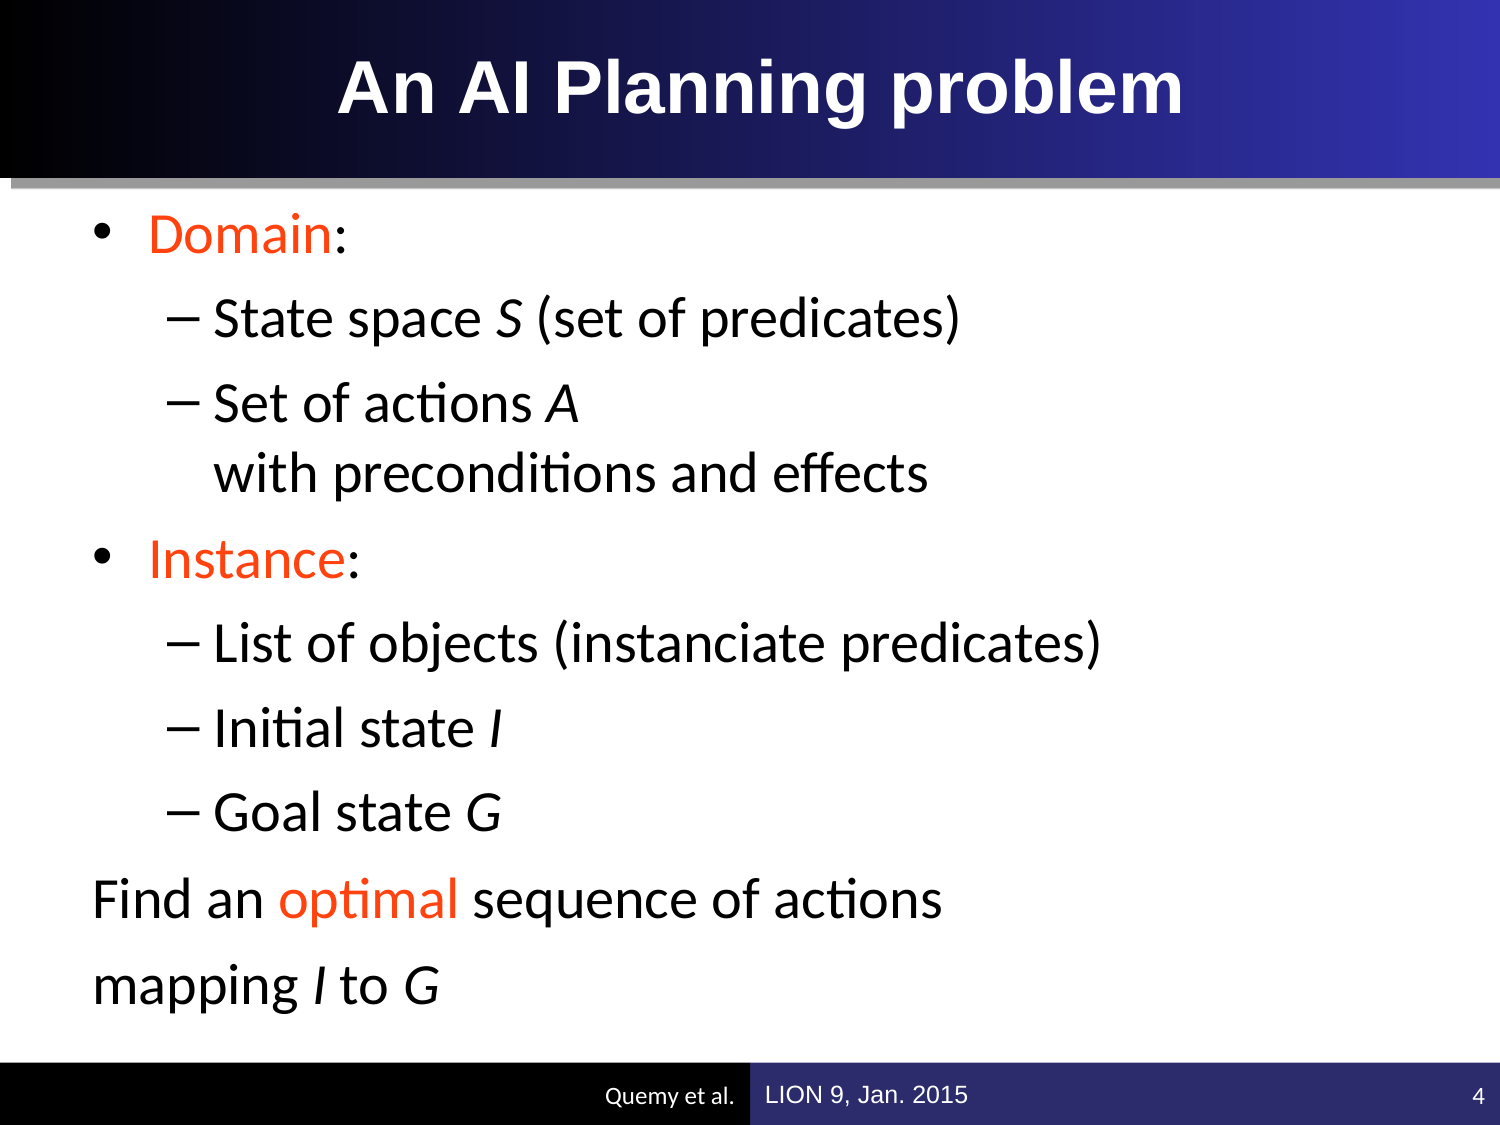

An AI Planning problem
# Domain:
State space S (set of predicates)
Set of actions A
with preconditions and effects
Instance:
List of objects (instanciate predicates)
Initial state I
Goal state G
Find an optimal sequence of actions
mapping I to G
4